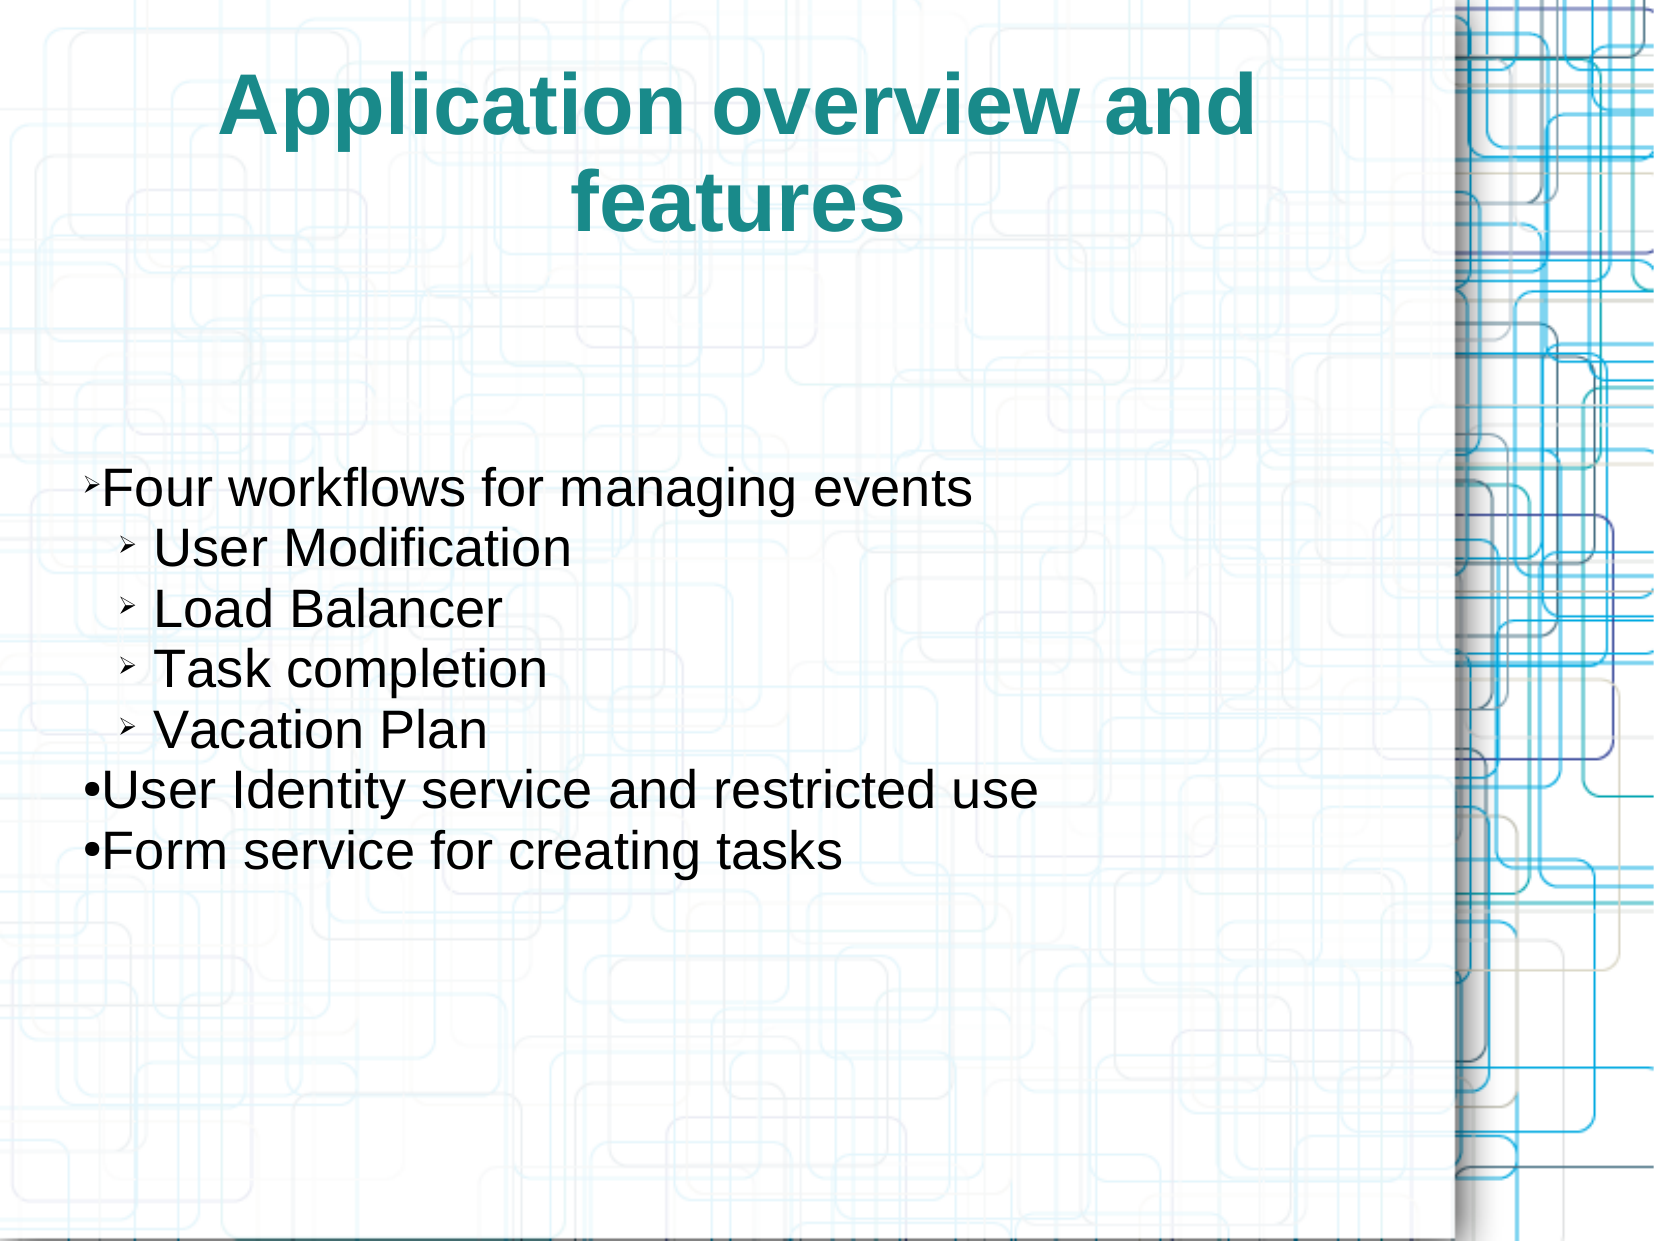

# Application overview and features
Four workflows for managing events
User Modification
Load Balancer
Task completion
Vacation Plan
User Identity service and restricted use
Form service for creating tasks